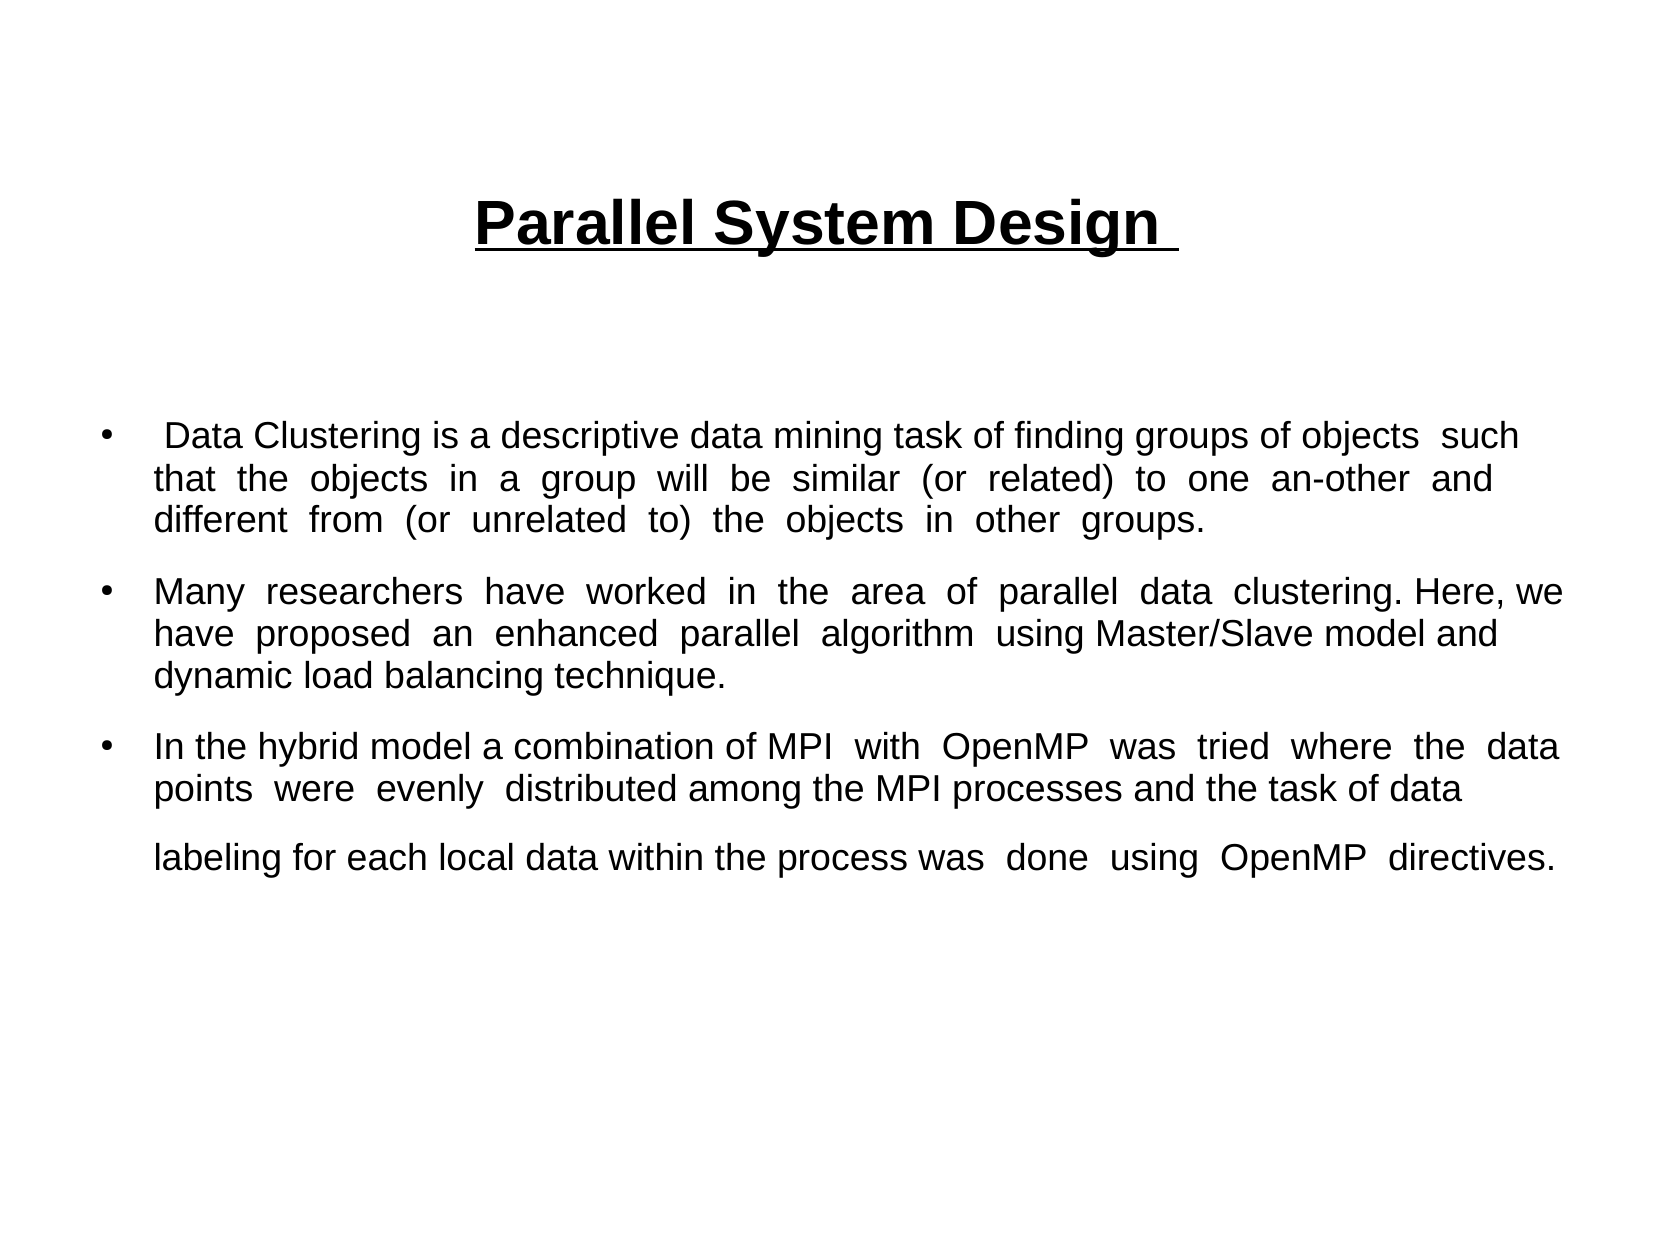

# Parallel System Design
 Data Clustering is a descriptive data mining task of finding groups of objects such that the objects in a group will be similar (or related) to one an-other and different from (or unrelated to) the objects in other groups.
Many researchers have worked in the area of parallel data clustering. Here, we have proposed an enhanced parallel algorithm using Master/Slave model and dynamic load balancing technique.
In the hybrid model a combination of MPI with OpenMP was tried where the data points were evenly distributed among the MPI processes and the task of data labeling for each local data within the process was done using OpenMP directives.